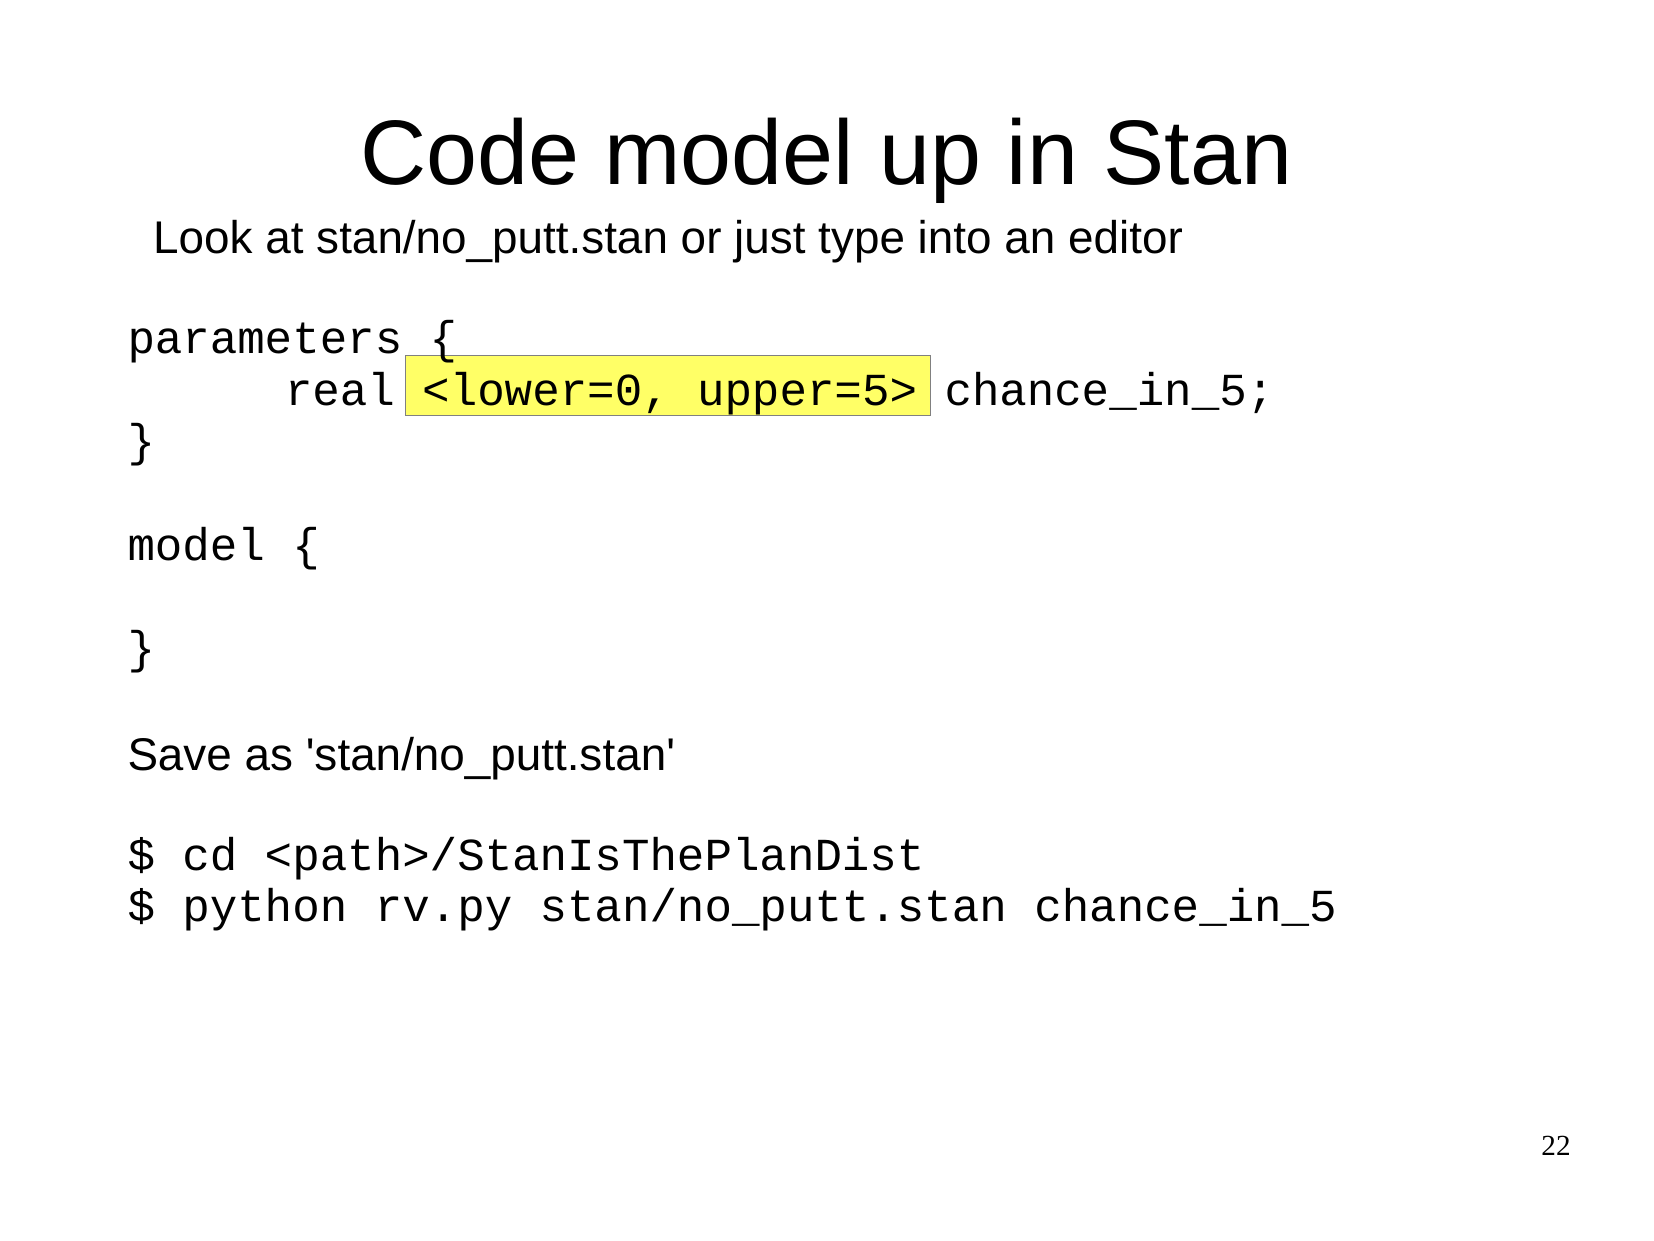

# Code model up in Stan
 Look at stan/no_putt.stan or just type into an editor
parameters {
	 real <lower=0, upper=5> chance_in_5;
}
model {
}
Save as 'stan/no_putt.stan'
$ cd <path>/StanIsThePlanDist
$ python rv.py stan/no_putt.stan chance_in_5
22